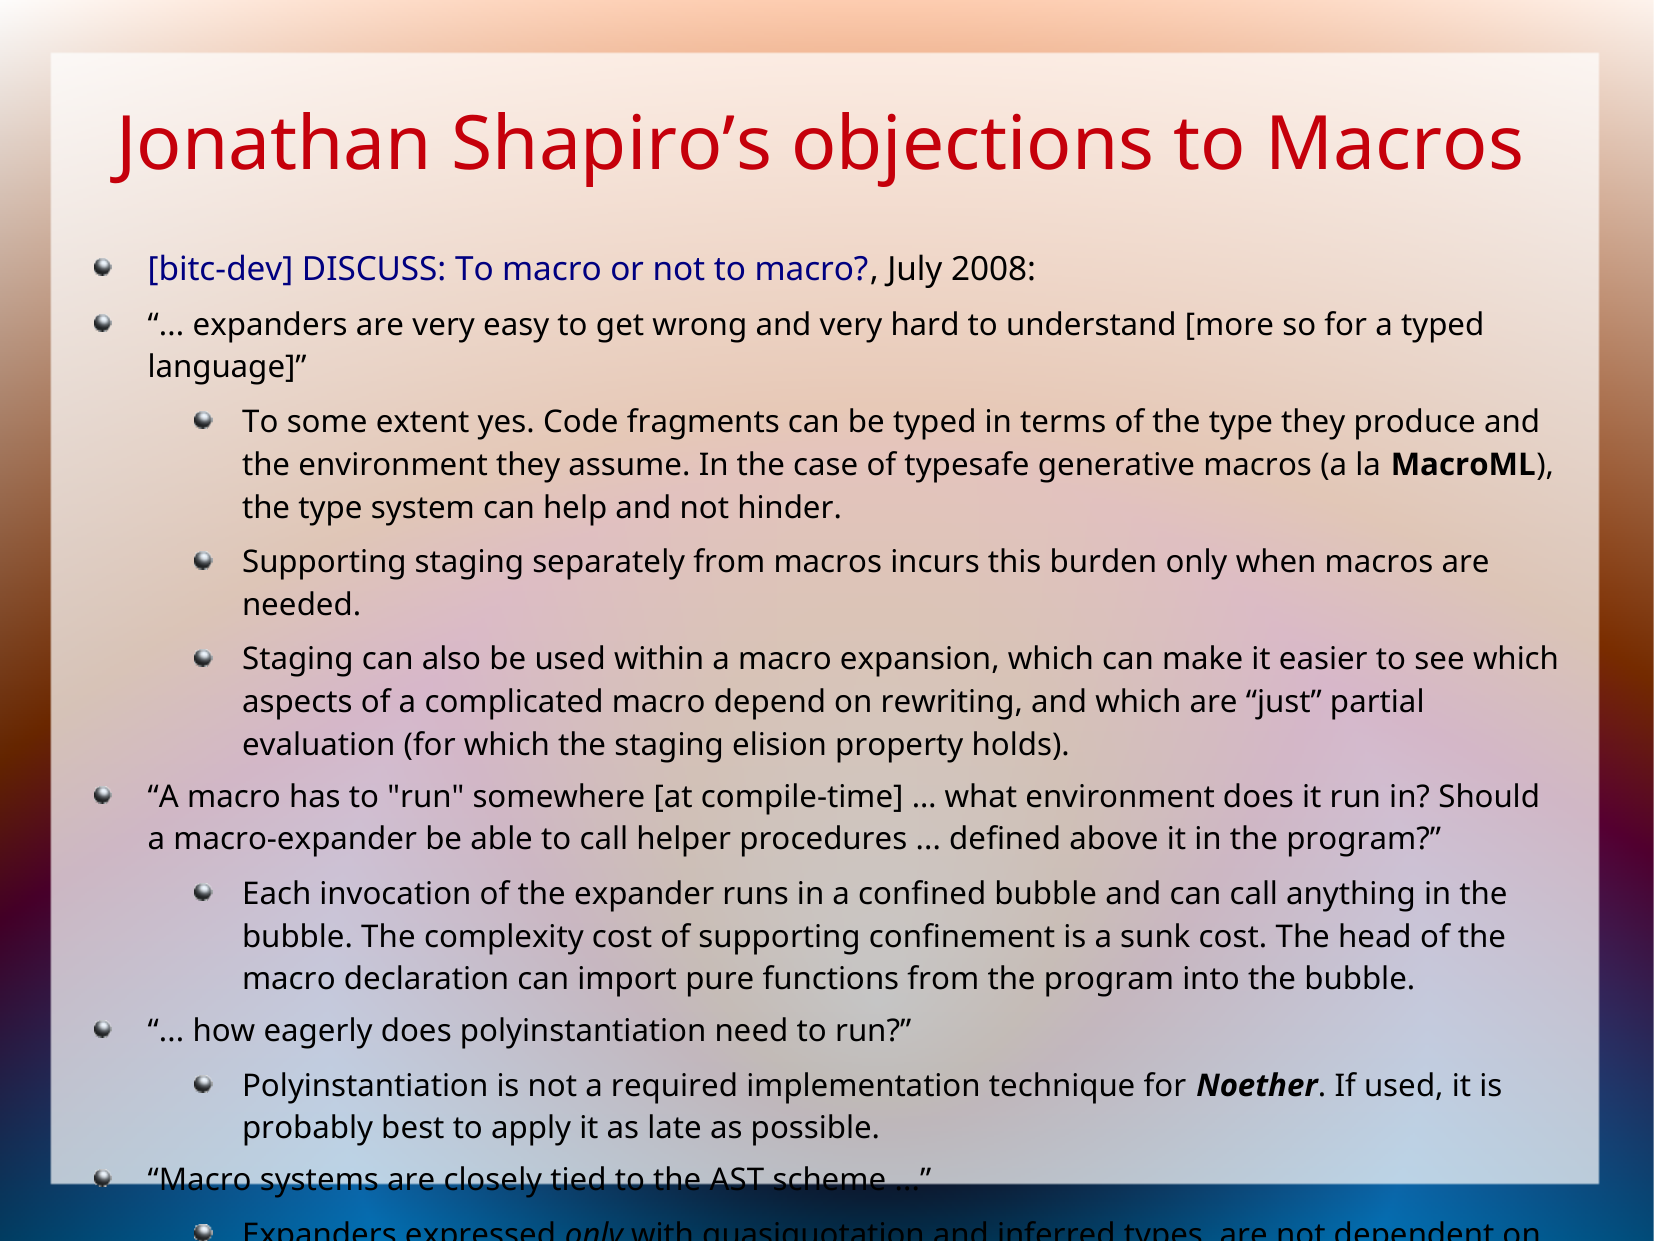

# Jonathan Shapiro’s objections to Macros
[bitc-dev] DISCUSS: To macro or not to macro?, July 2008:
“... expanders are very easy to get wrong and very hard to understand [more so for a typed language]”
To some extent yes. Code fragments can be typed in terms of the type they produce and the environment they assume. In the case of typesafe generative macros (a la MacroML), the type system can help and not hinder.
Supporting staging separately from macros incurs this burden only when macros are needed.
Staging can also be used within a macro expansion, which can make it easier to see which aspects of a complicated macro depend on rewriting, and which are “just” partial evaluation (for which the staging elision property holds).
“A macro has to "run" somewhere [at compile-time] … what environment does it run in? Should a macro-expander be able to call helper procedures ... defined above it in the program?”
Each invocation of the expander runs in a confined bubble and can call anything in the bubble. The complexity cost of supporting confinement is a sunk cost. The head of the macro declaration can import pure functions from the program into the bubble.
“... how eagerly does polyinstantiation need to run?”
Polyinstantiation is not a required implementation technique for Noether. If used, it is probably best to apply it as late as possible.
“Macro systems are closely tied to the AST scheme ...”
Expanders expressed only with quasiquotation and inferred types, are not dependent on the AST.